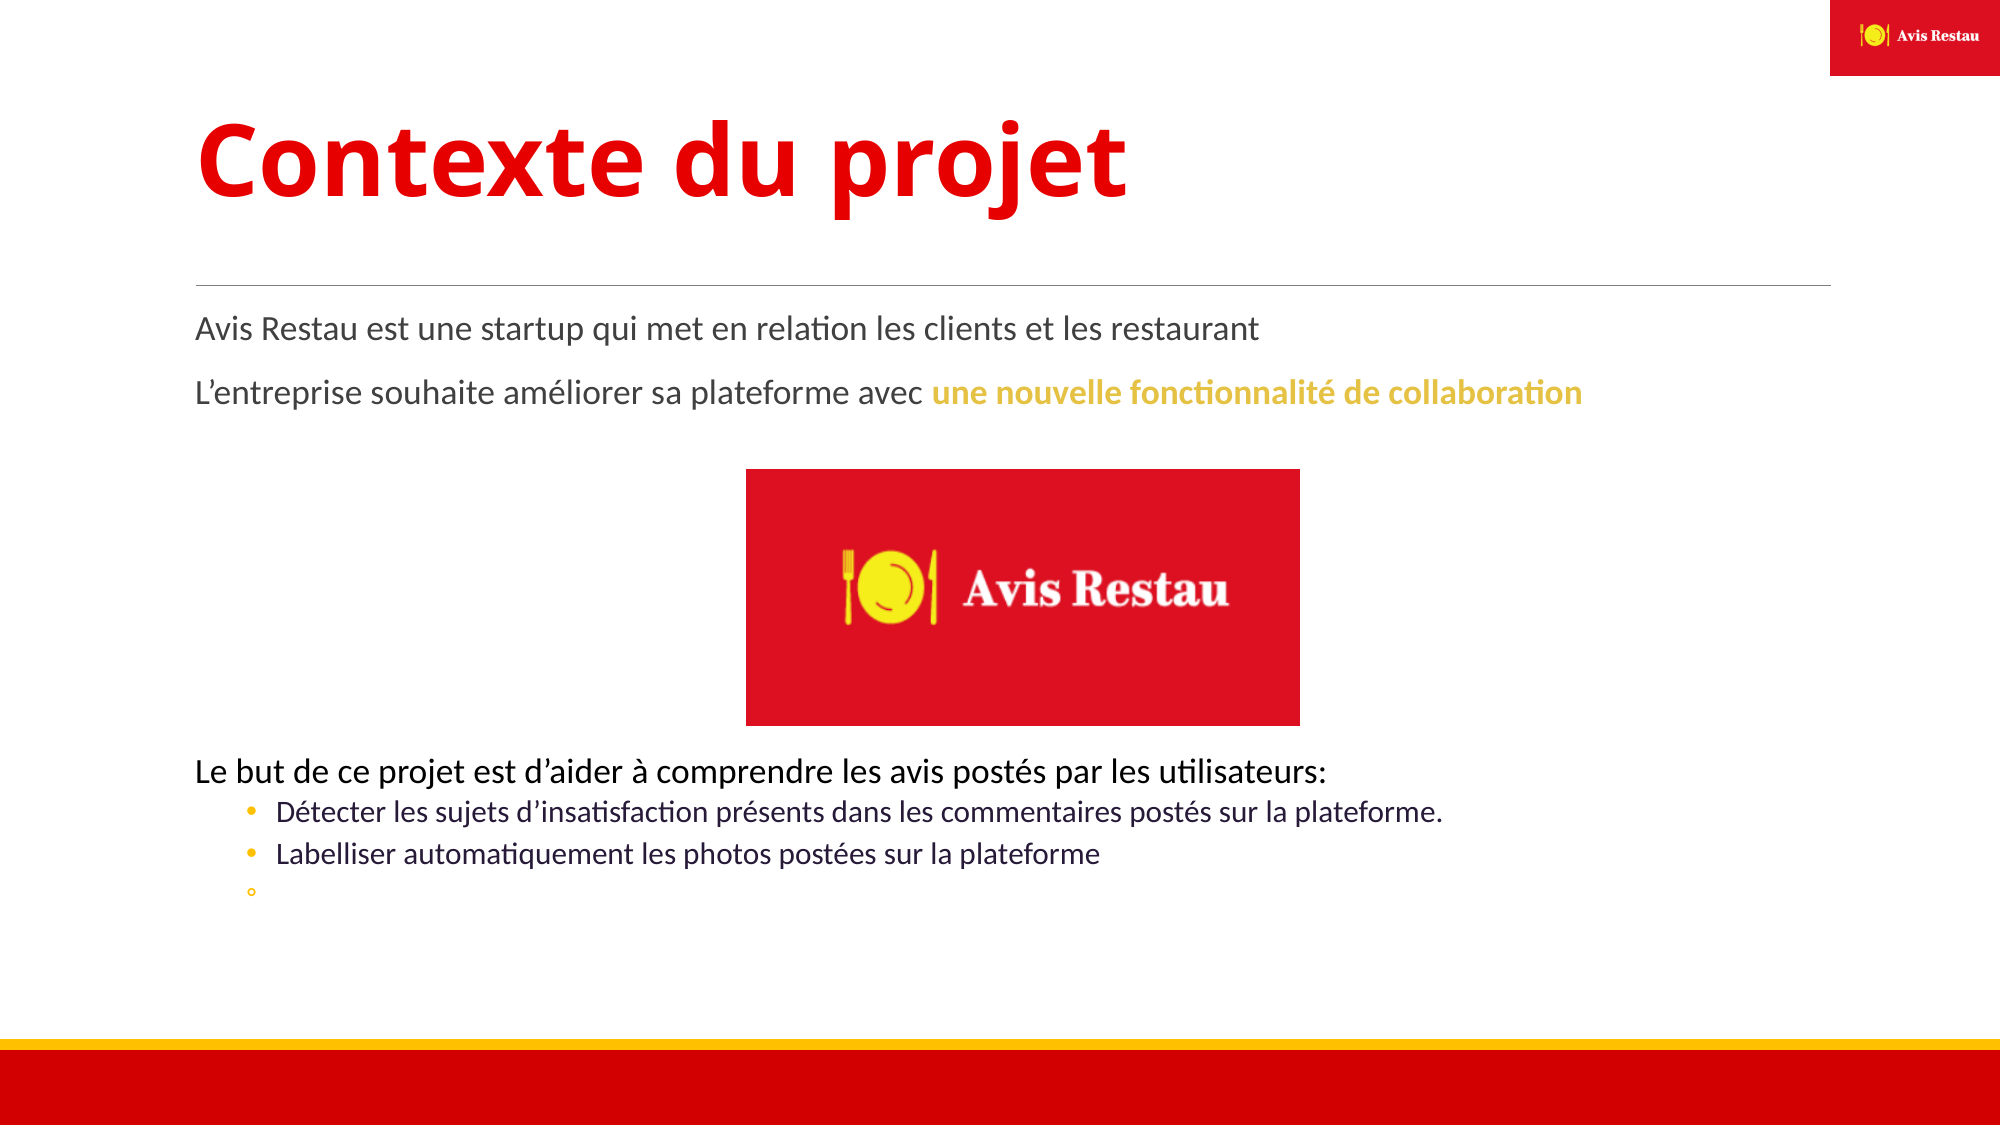

# Contexte du projet
Avis Restau est une startup qui met en relation les clients et les restaurant
L’entreprise souhaite améliorer sa plateforme avec une nouvelle fonctionnalité de collaboration
Le but de ce projet est d’aider à comprendre les avis postés par les utilisateurs:
Détecter les sujets d’insatisfaction présents dans les commentaires postés sur la plateforme.
Labelliser automatiquement les photos postées sur la plateforme